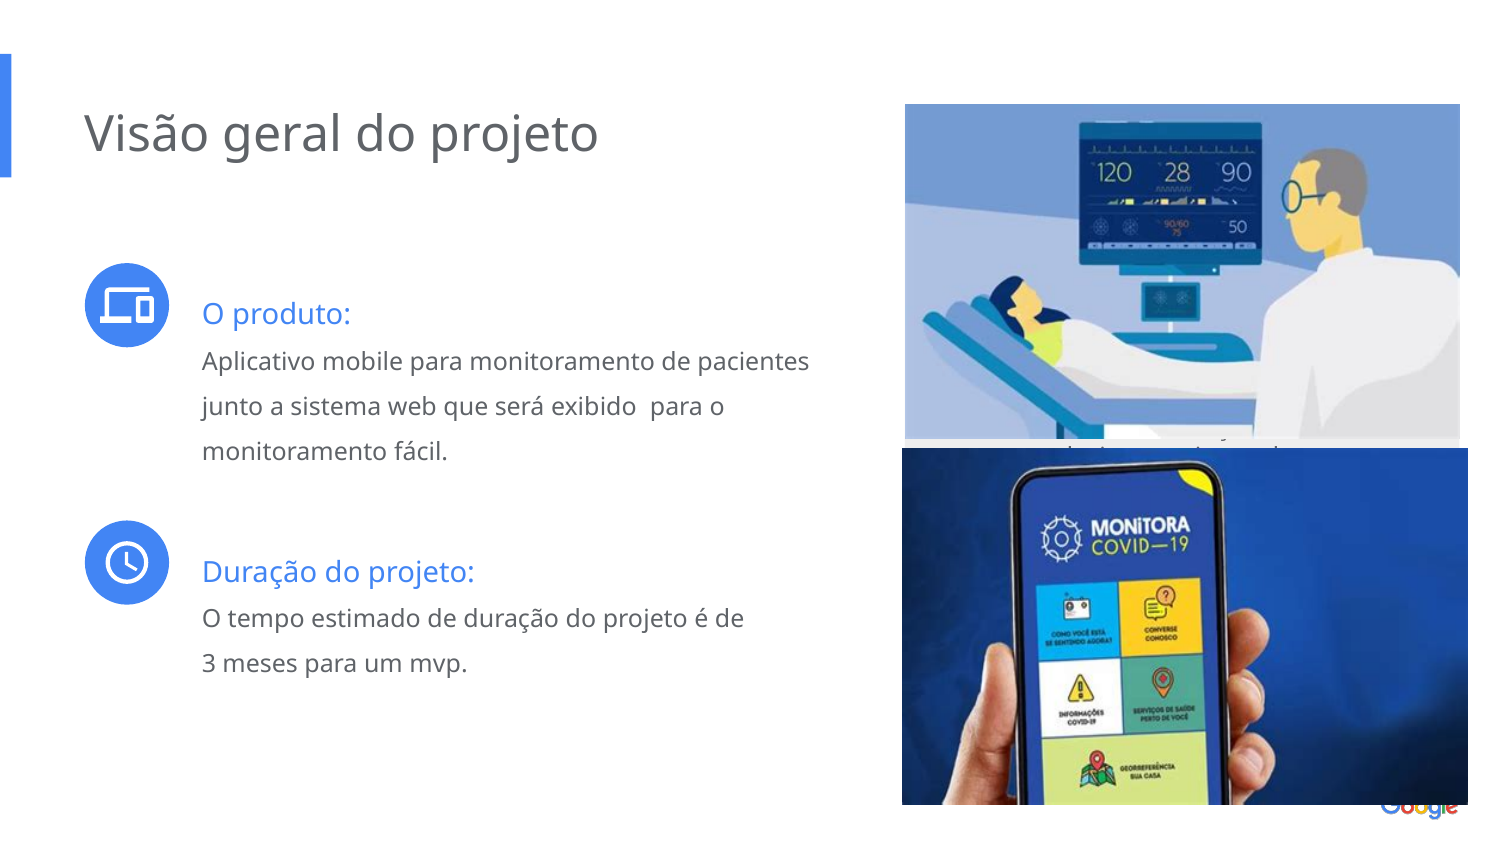

Visão geral do projeto
O produto:
Aplicativo mobile para monitoramento de pacientes junto a sistema web que será exibido para o monitoramento fácil.
Pré-visualização de designs aprimorados selecionados.
Duração do projeto:
O tempo estimado de duração do projeto é de 3 meses para um mvp.